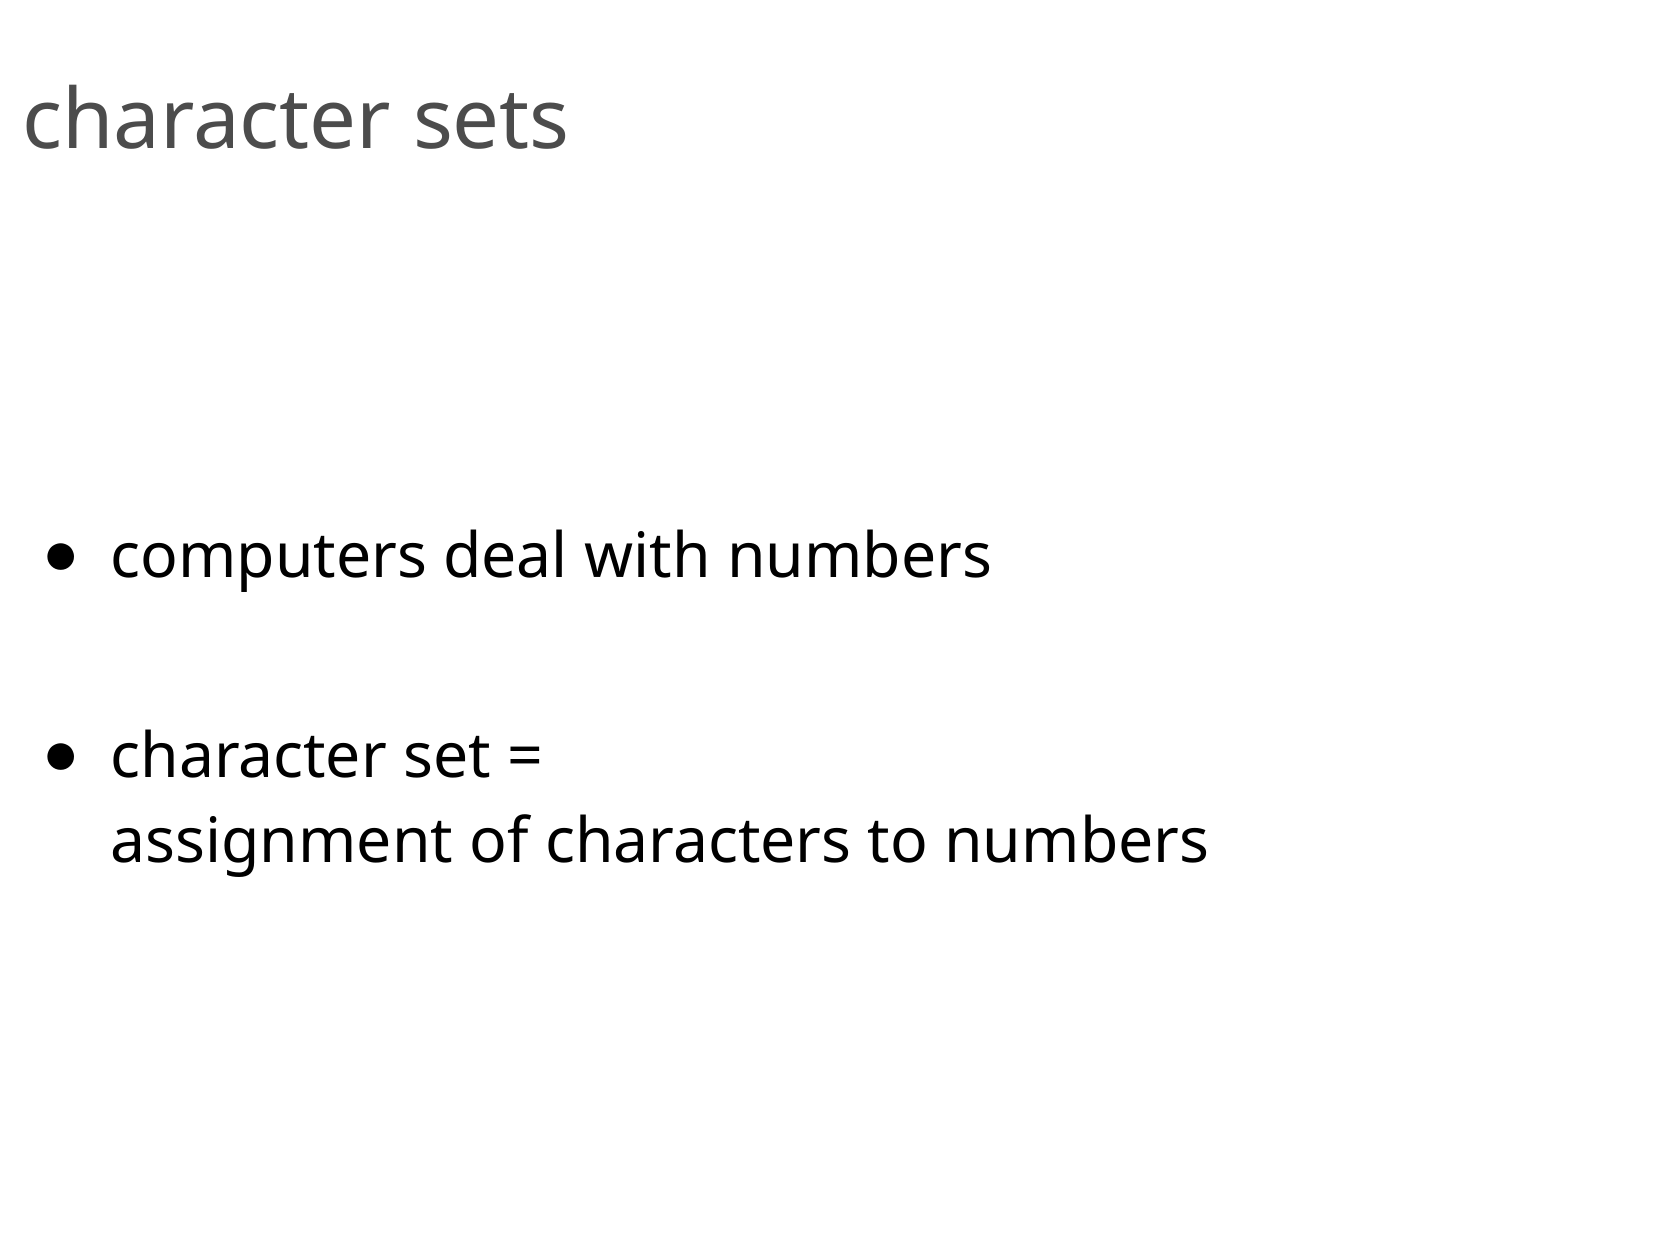

# character sets
computers deal with numbers
character set =
assignment of characters to numbers